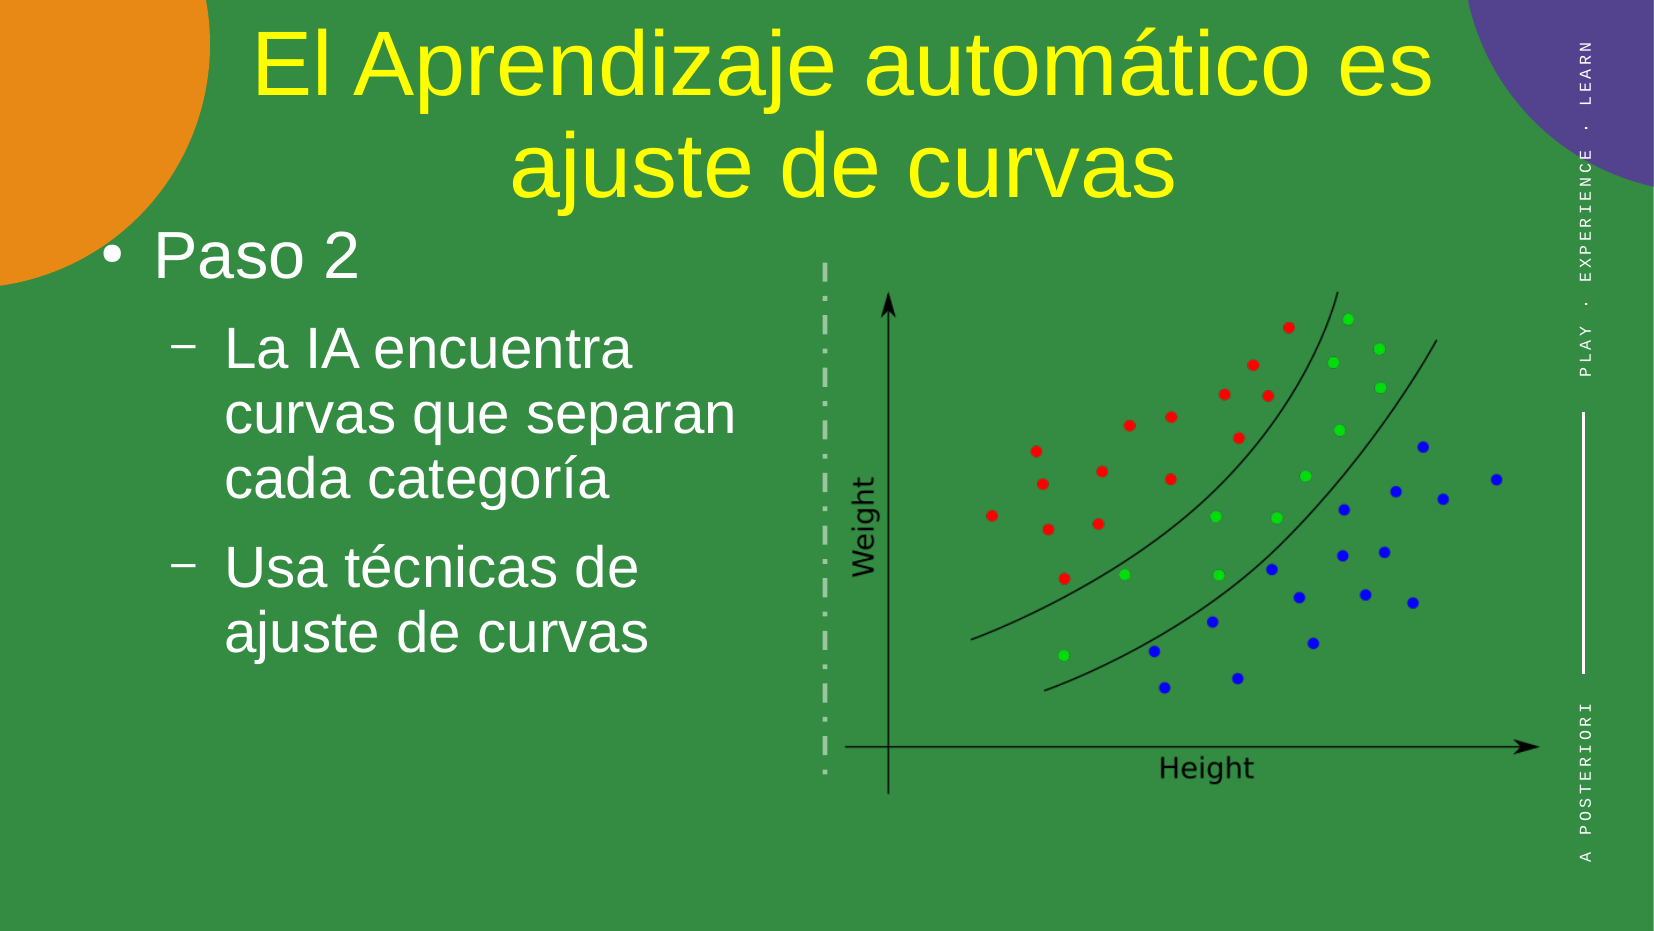

# El Aprendizaje automático es ajuste de curvas
Paso 2
La IA encuentra curvas que separan cada categoría
Usa técnicas de ajuste de curvas